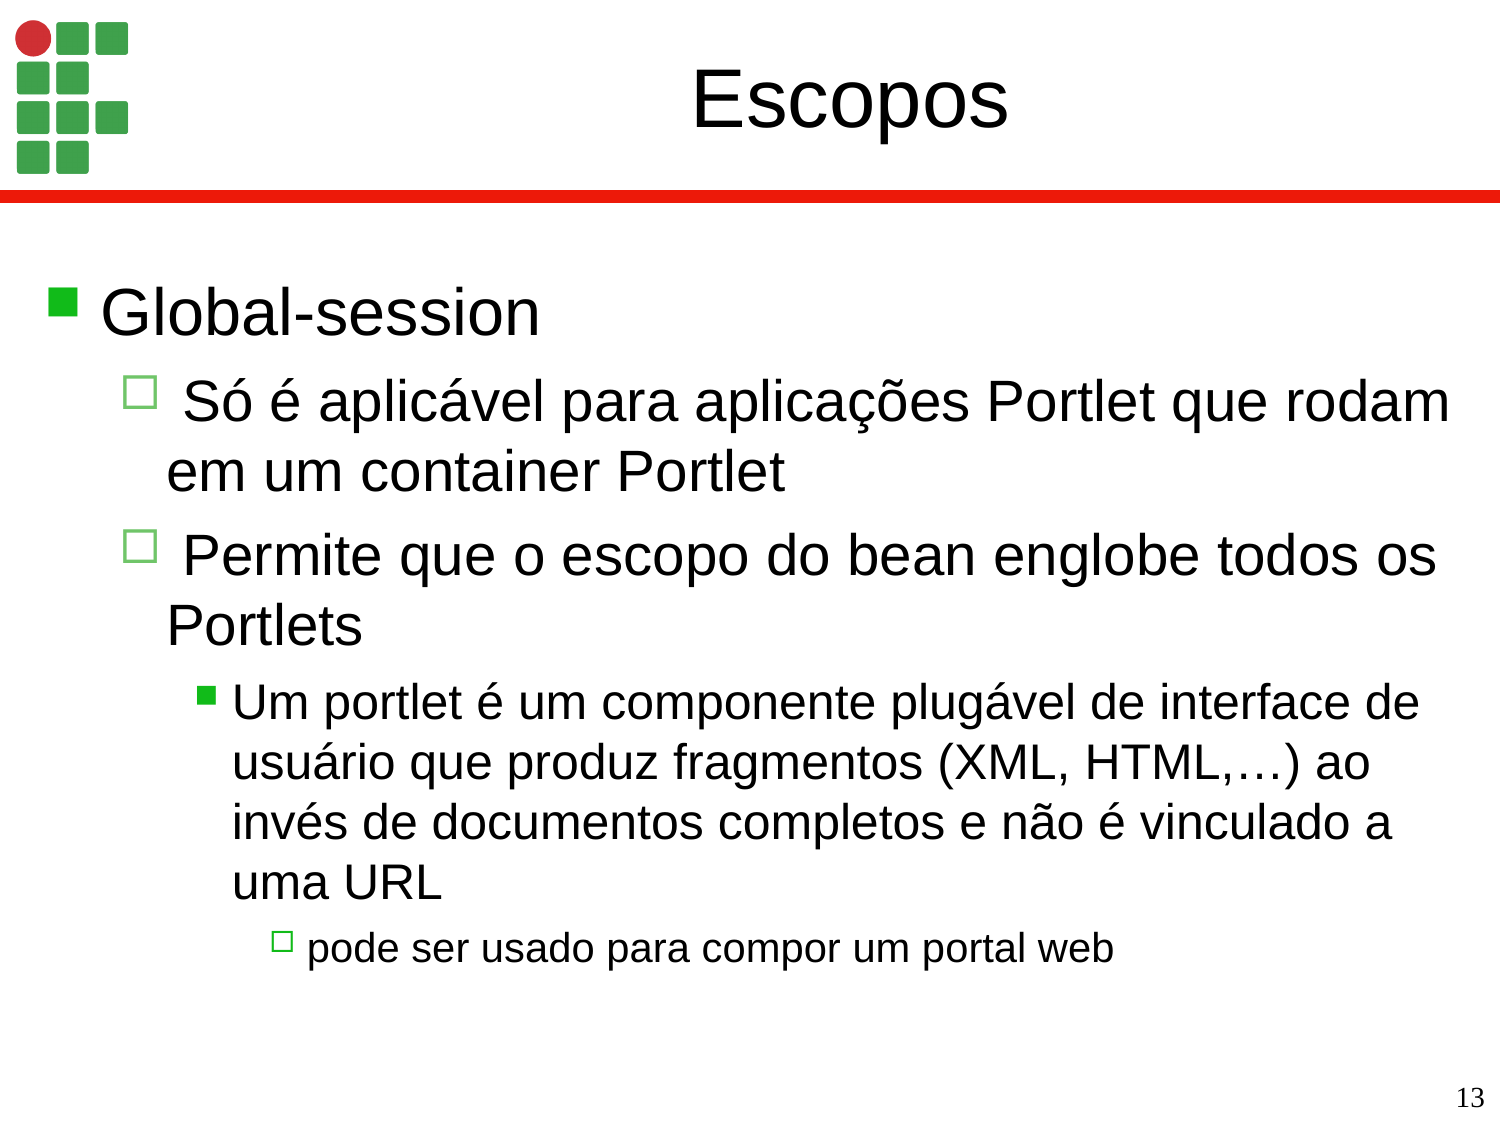

# Escopos
Global-session
 Só é aplicável para aplicações Portlet que rodam em um container Portlet
 Permite que o escopo do bean englobe todos os Portlets
Um portlet é um componente plugável de interface de usuário que produz fragmentos (XML, HTML,…) ao invés de documentos completos e não é vinculado a uma URL
pode ser usado para compor um portal web